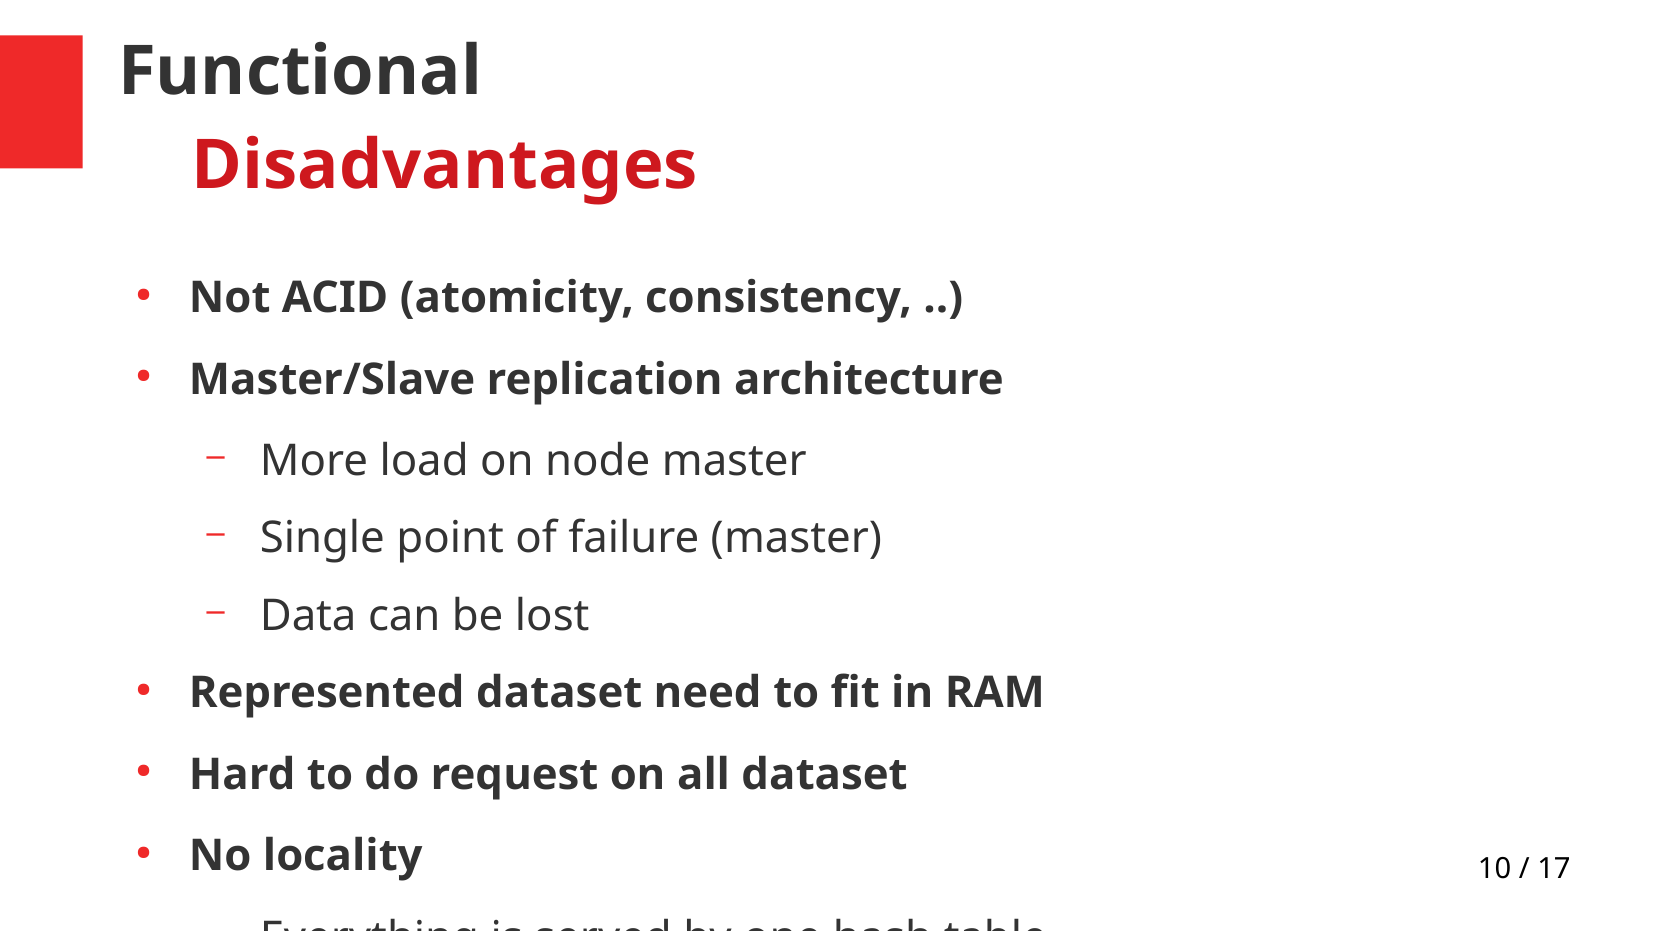

# Functional Disadvantages
Not ACID (atomicity, consistency, ..)
Master/Slave replication architecture
More load on node master
Single point of failure (master)
Data can be lost
Represented dataset need to fit in RAM
Hard to do request on all dataset
No locality
Everything is served by one hash table
10